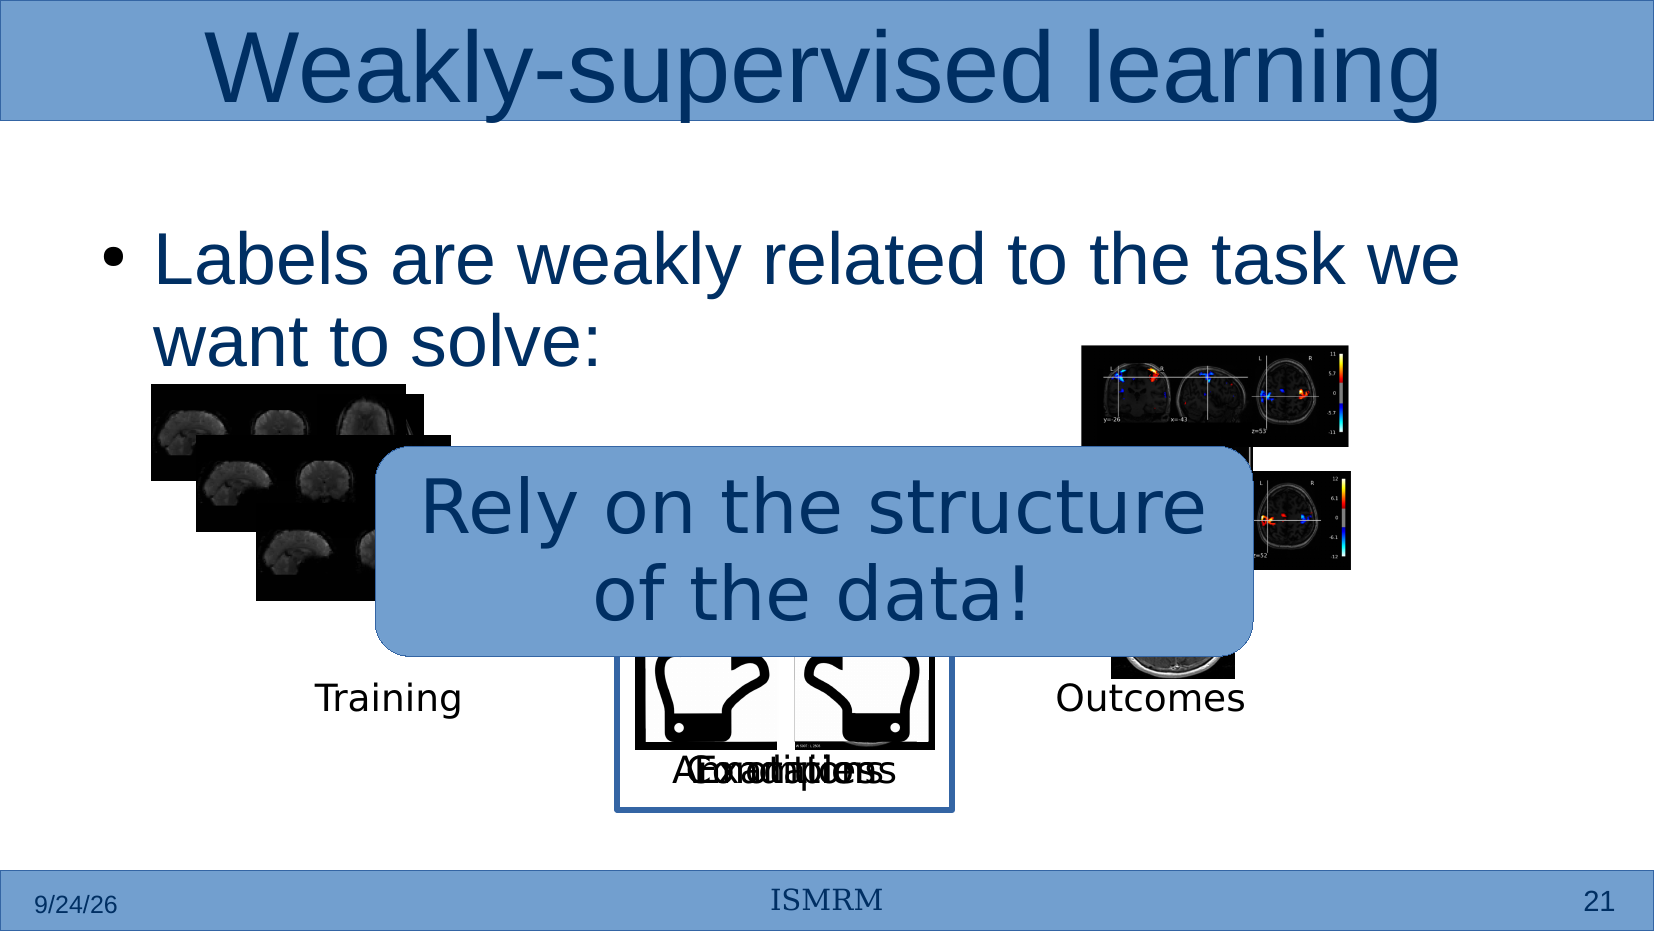

# Weakly-supervised learning
Labels are weakly related to the task we want to solve:
Rely on the structure
of the data!
Annotations
Examples
Conditions
Training
Outcomes
21